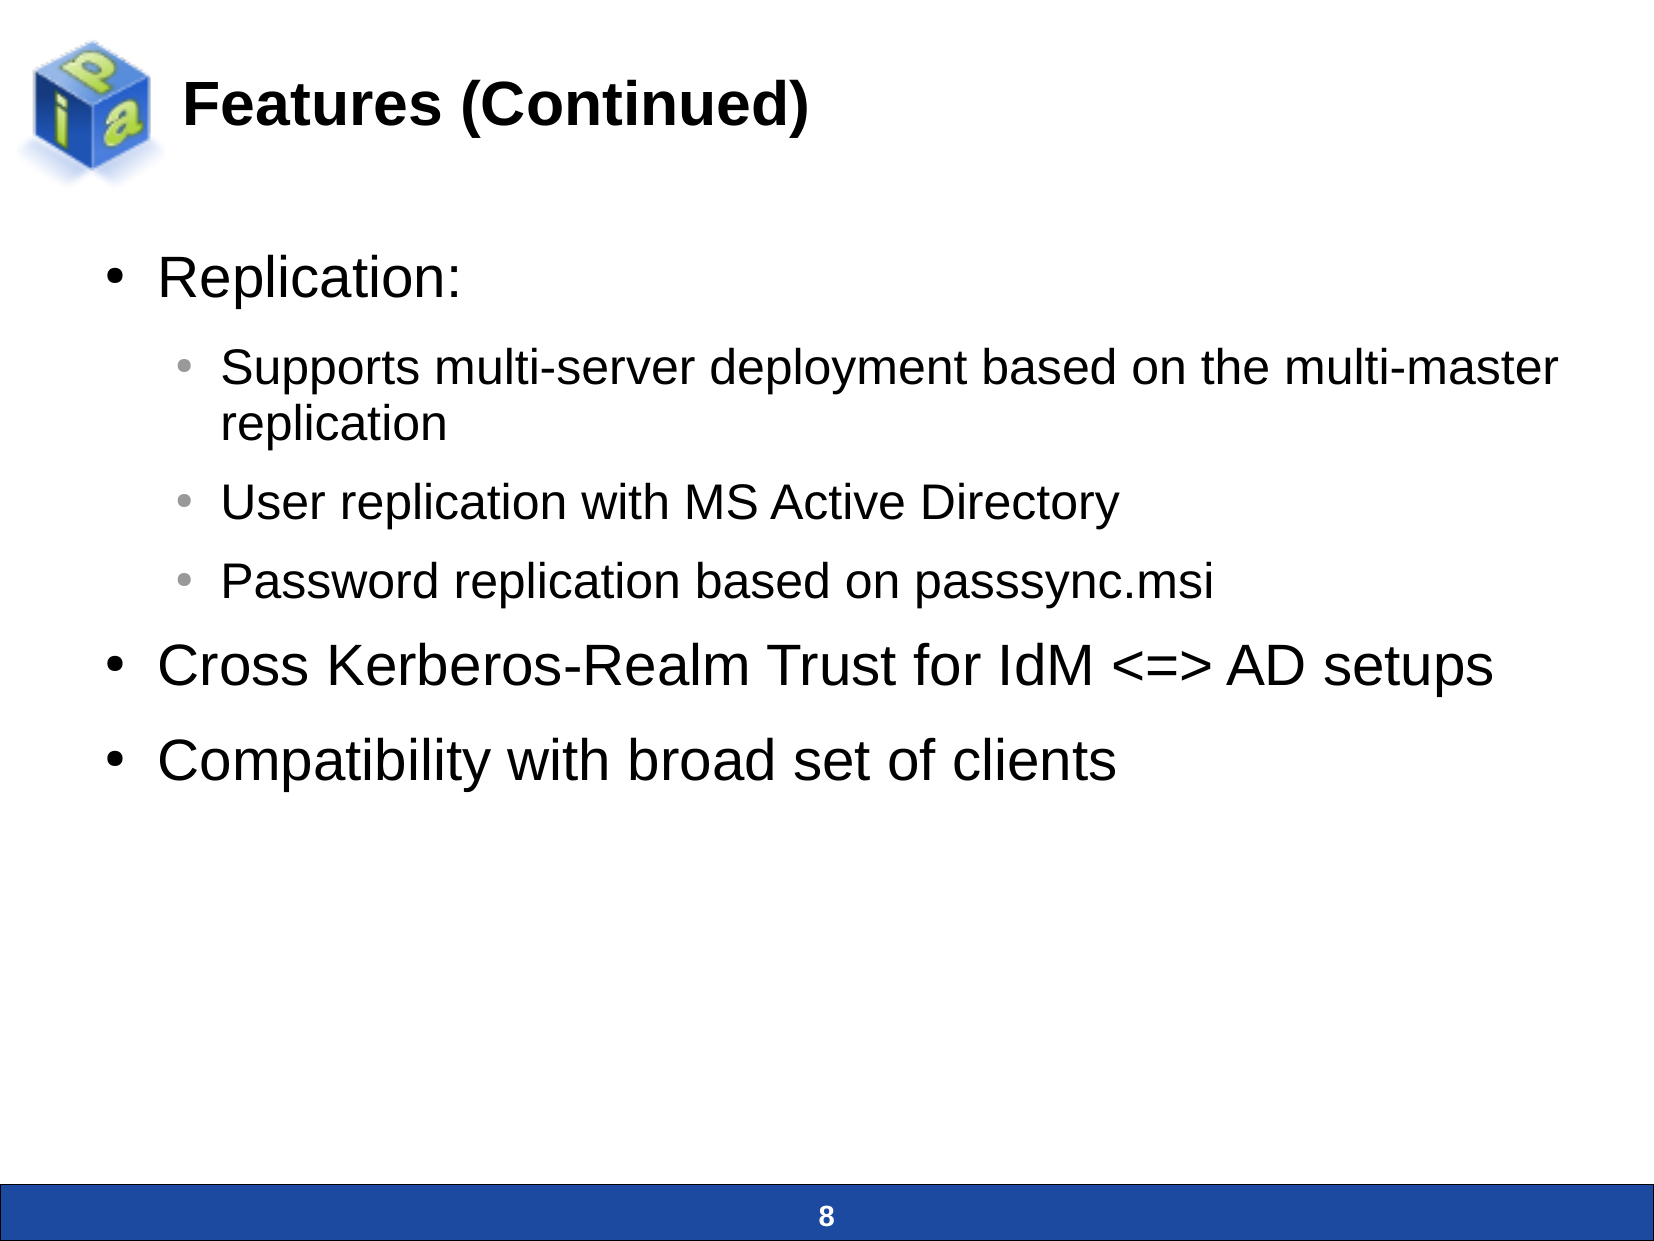

# Features (Continued)
Replication:
Supports multi-server deployment based on the multi-master replication
User replication with MS Active Directory
Password replication based on passsync.msi
Cross Kerberos-Realm Trust for IdM <=> AD setups
Compatibility with broad set of clients
8